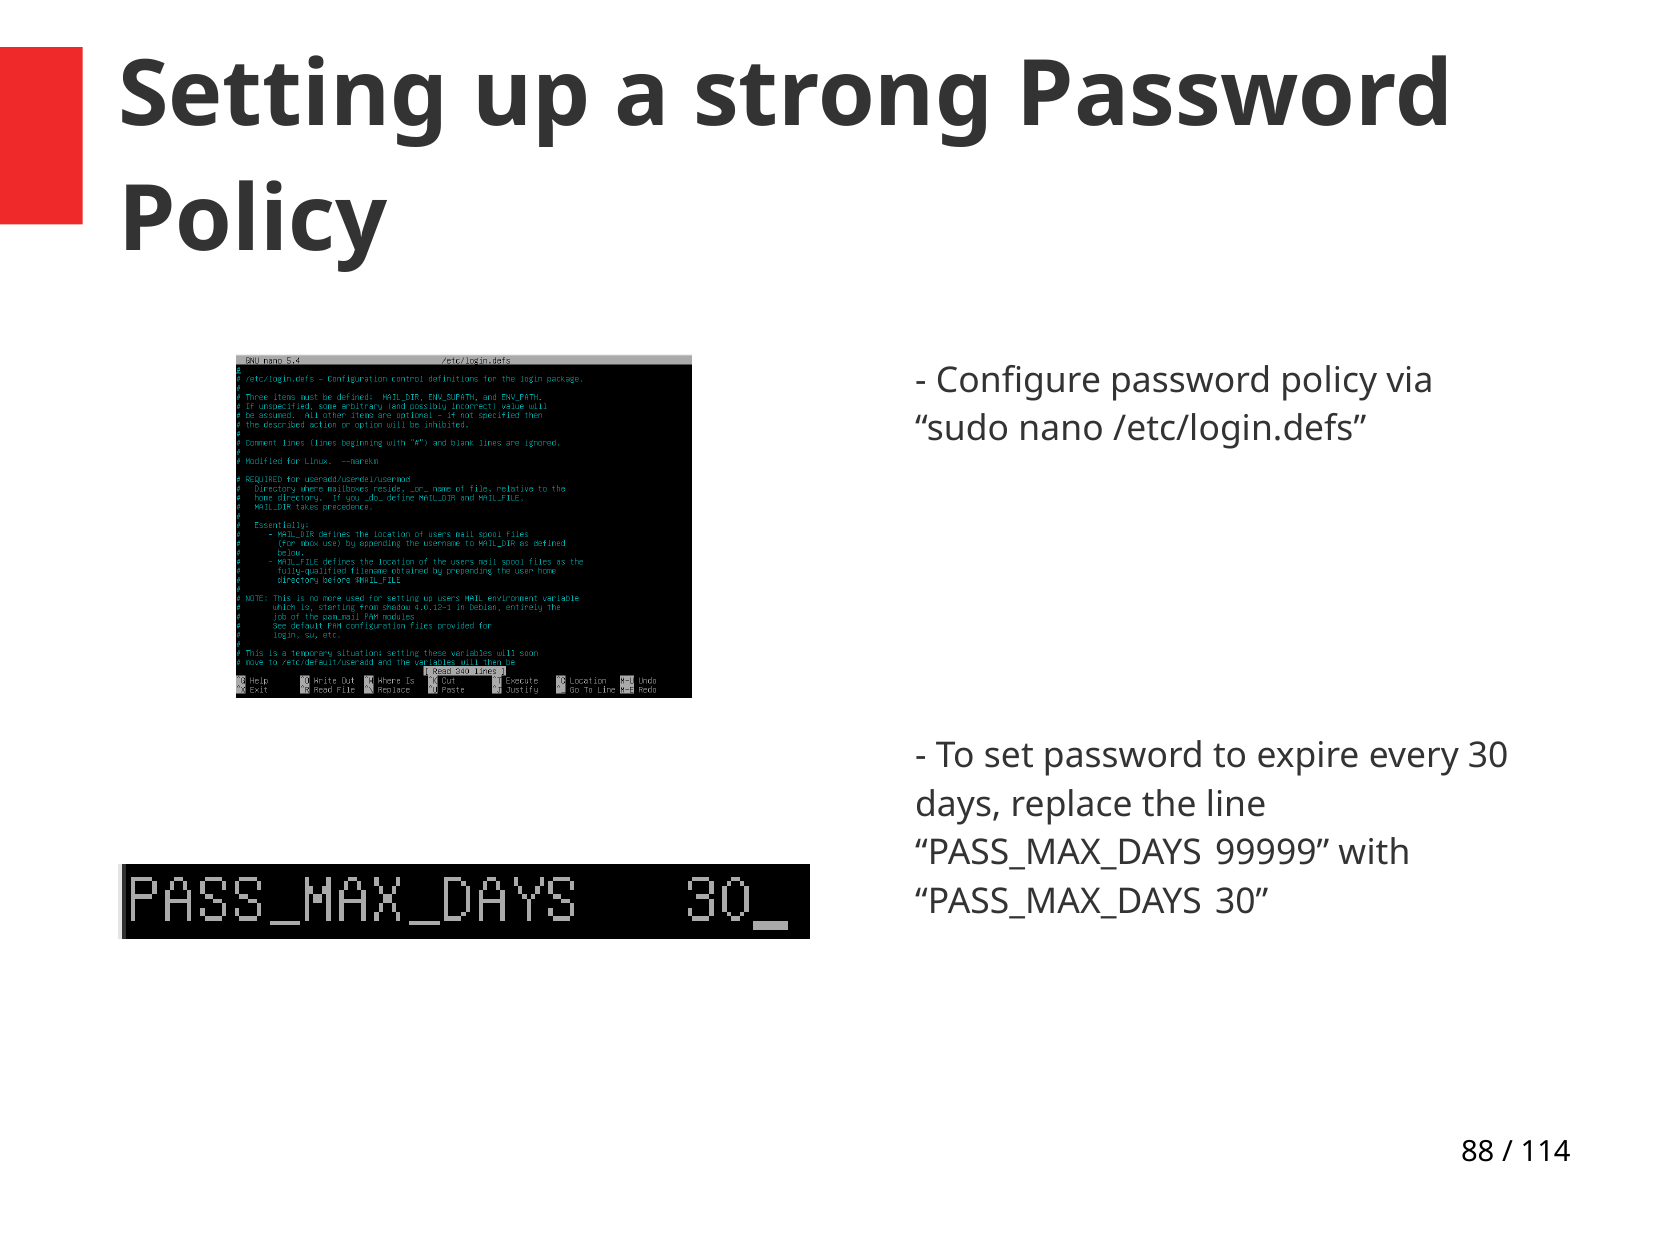

Setting up a strong Password Policy
# - Configure password policy via “sudo nano /etc/login.defs”
- To set password to expire every 30 days, replace the line “PASS_MAX_DAYS	99999” with “PASS_MAX_DAYS	30”
88